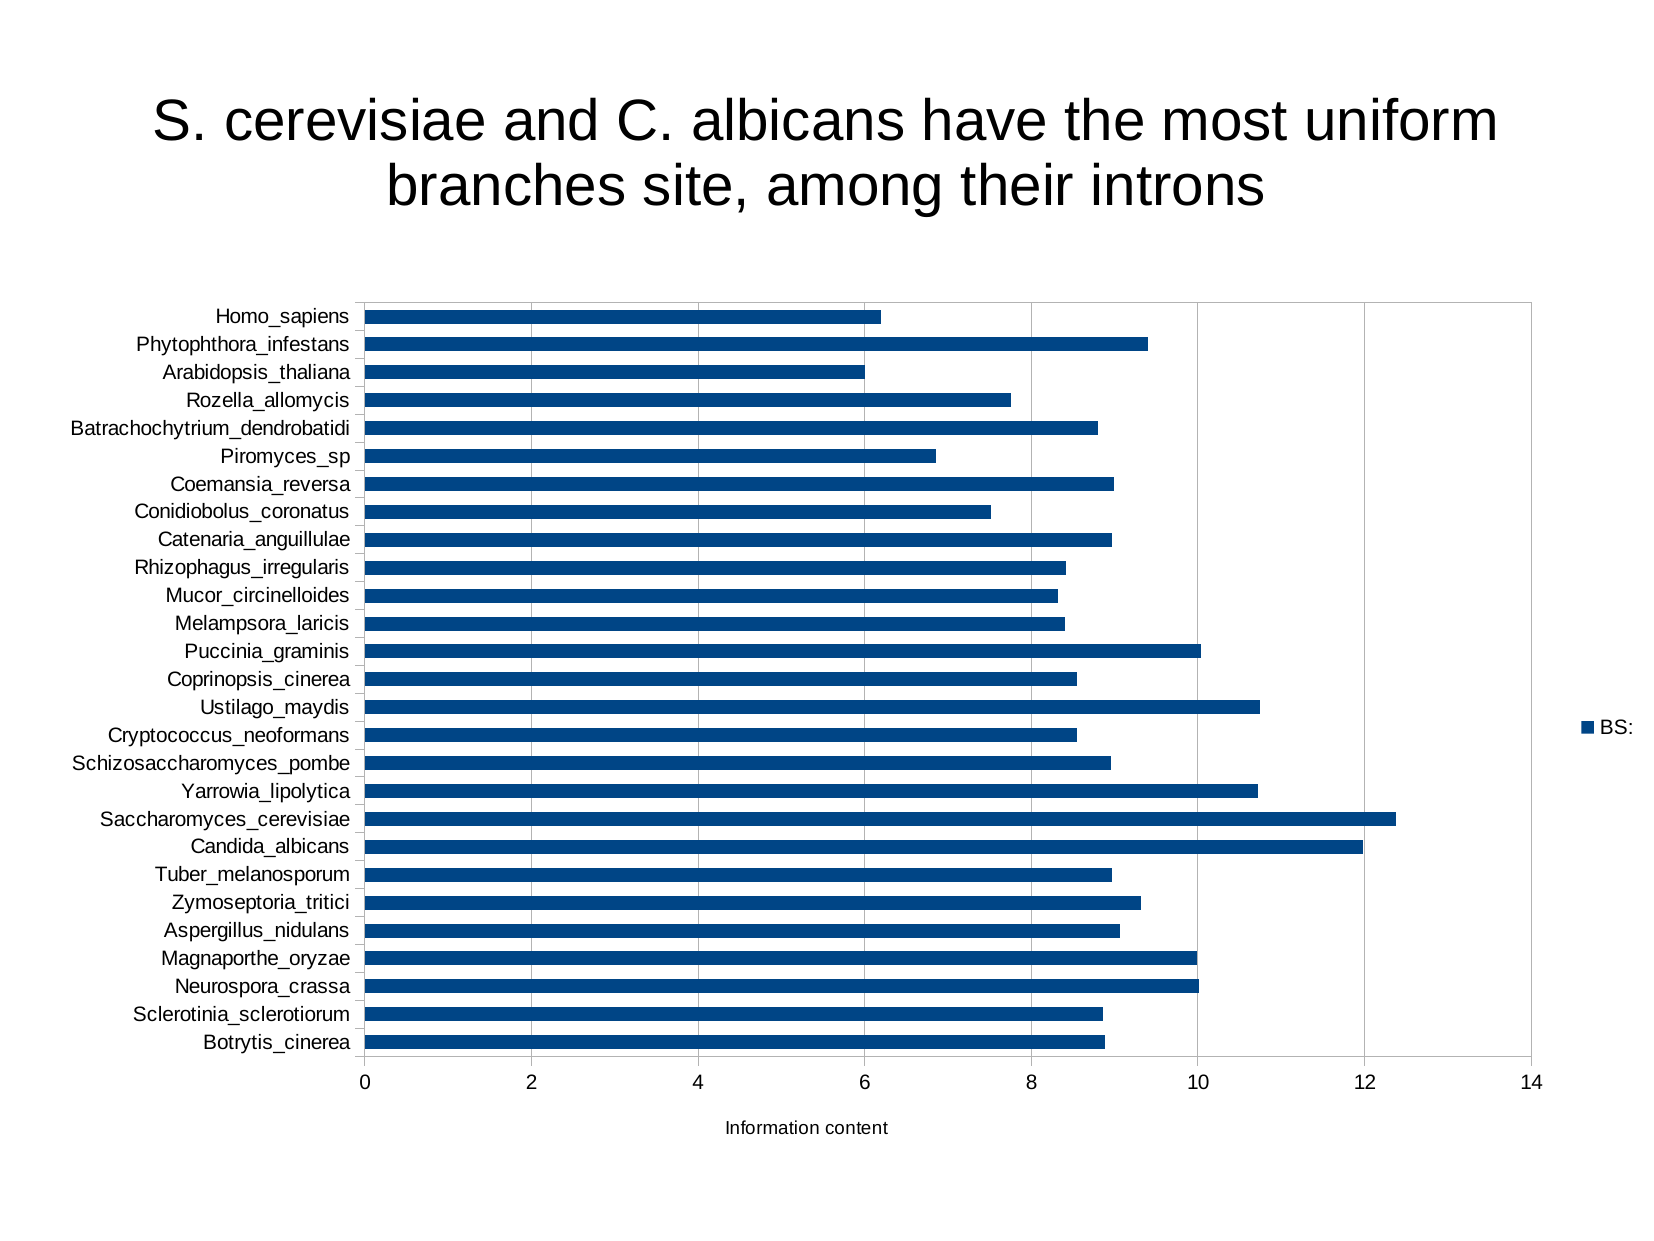

# S. cerevisiae and C. albicans have the most uniform branches site, among their introns
### Chart
| Category | BS: |
|---|---|
| Botrytis_cinerea | 8.8861392786 |
| Sclerotinia_sclerotiorum | 8.8659885903 |
| Neurospora_crassa | 10.0073789535 |
| Magnaporthe_oryzae | 9.9863024983 |
| Aspergillus_nidulans | 9.0635015342 |
| Zymoseptoria_tritici | 9.3127228284 |
| Tuber_melanosporum | 8.9630503708 |
| Candida_albicans | 11.9851391252 |
| Saccharomyces_cerevisiae | 12.3765971803 |
| Yarrowia_lipolytica | 10.7165206022 |
| Schizosaccharomyces_pombe | 8.9550461885 |
| Cryptococcus_neoformans | 8.5449187376 |
| Ustilago_maydis | 10.7402066509 |
| Coprinopsis_cinerea | 8.5449187376 |
| Puccinia_graminis | 10.0387256268 |
| Melampsora_laricis | 8.4041365666 |
| Mucor_circinelloides | 8.3191906277 |
| Rhizophagus_irregularis | 8.4211928092 |
| Catenaria_anguillulae | 8.970127454 |
| Conidiobolus_coronatus | 7.5200498605 |
| Coemansia_reversa | 8.9968962862 |
| Piromyces_sp | 6.8566700062 |
| Batrachochytrium_dendrobatidi | 8.8038121322 |
| Rozella_allomycis | 7.7530417378 |
| Arabidopsis_thaliana | 6.0064606873 |
| Phytophthora_infestans | 9.4043880671 |
| Homo_sapiens | 6.1926717322 |